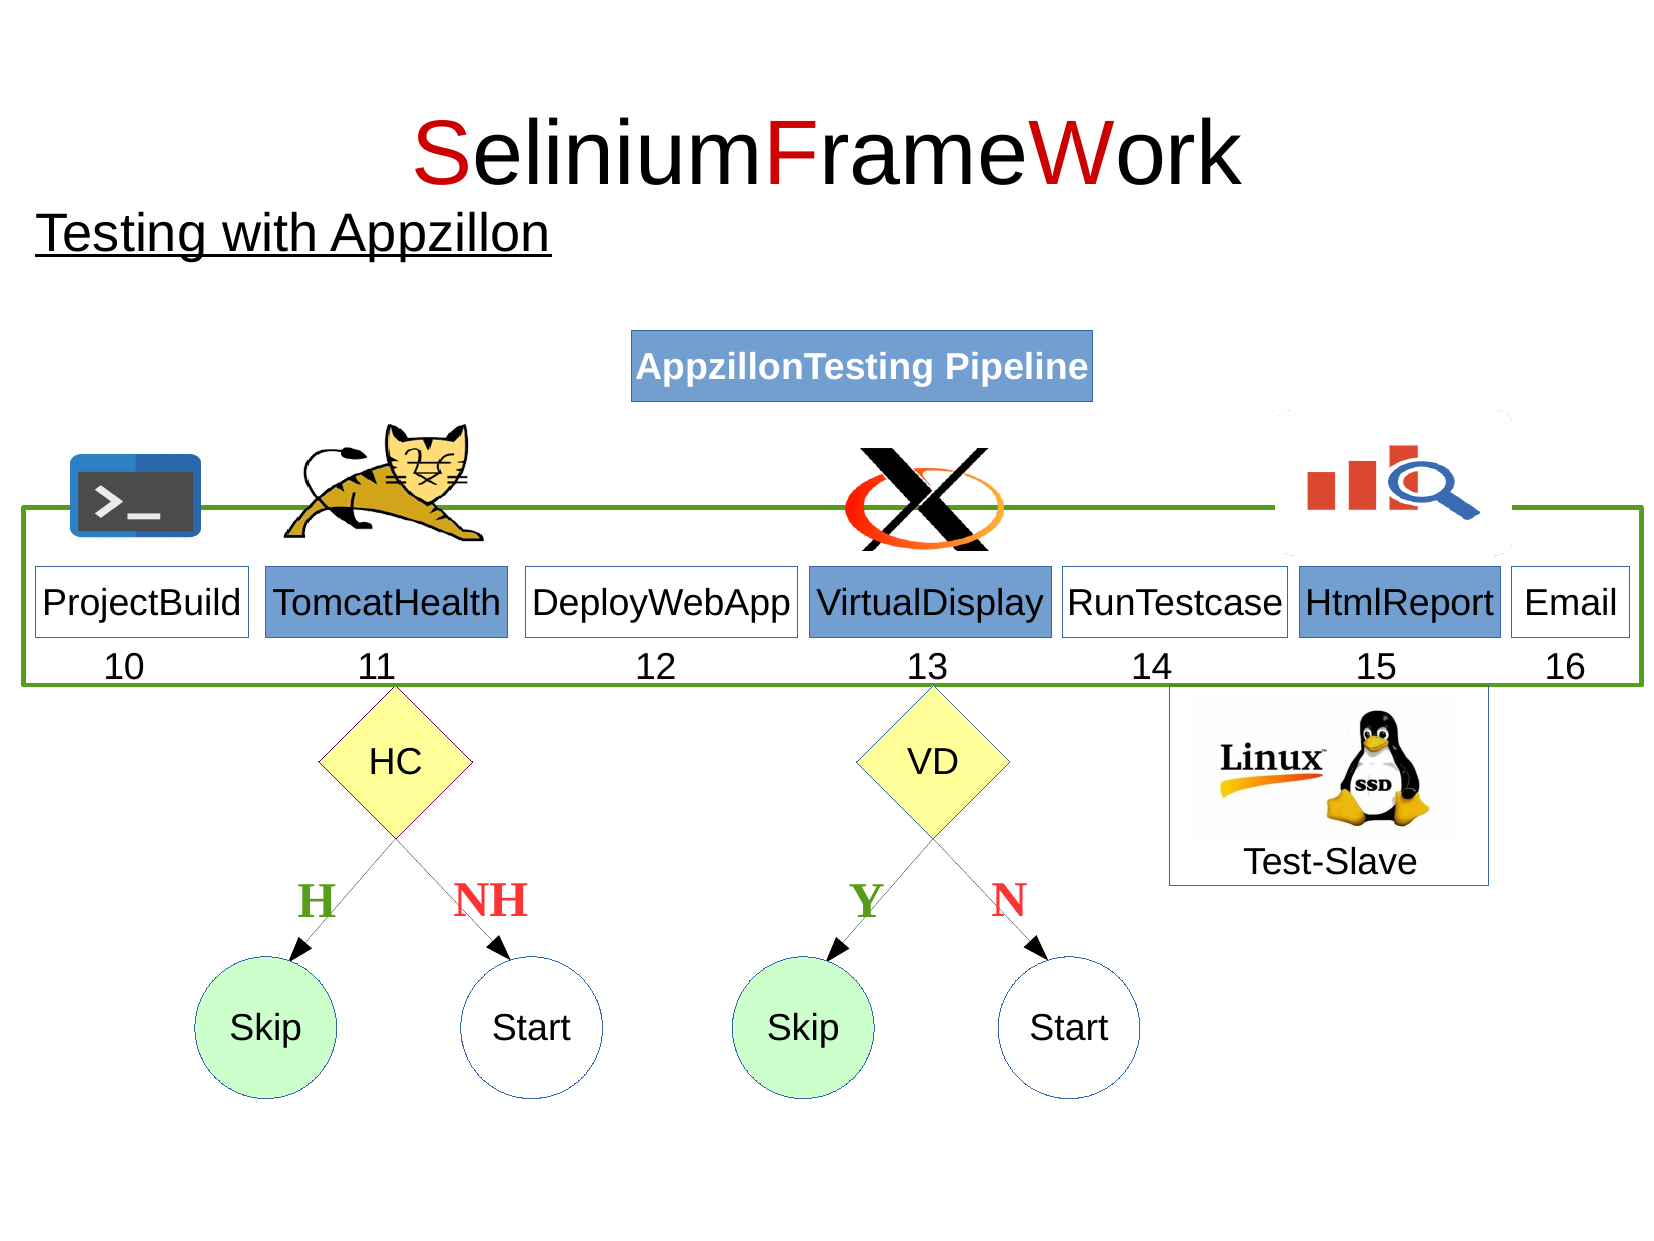

# SeliniumFrameWork
Testing with Appzillon
AppzillonTesting Pipeline
ProjectBuild
TomcatHealth
DeployWebApp
VirtualDisplay
RunTestcase
HtmlReport
Email
10
11
12
13
14
15
16
HC
VD
Test-Slave
Skip
Start
Skip
Start